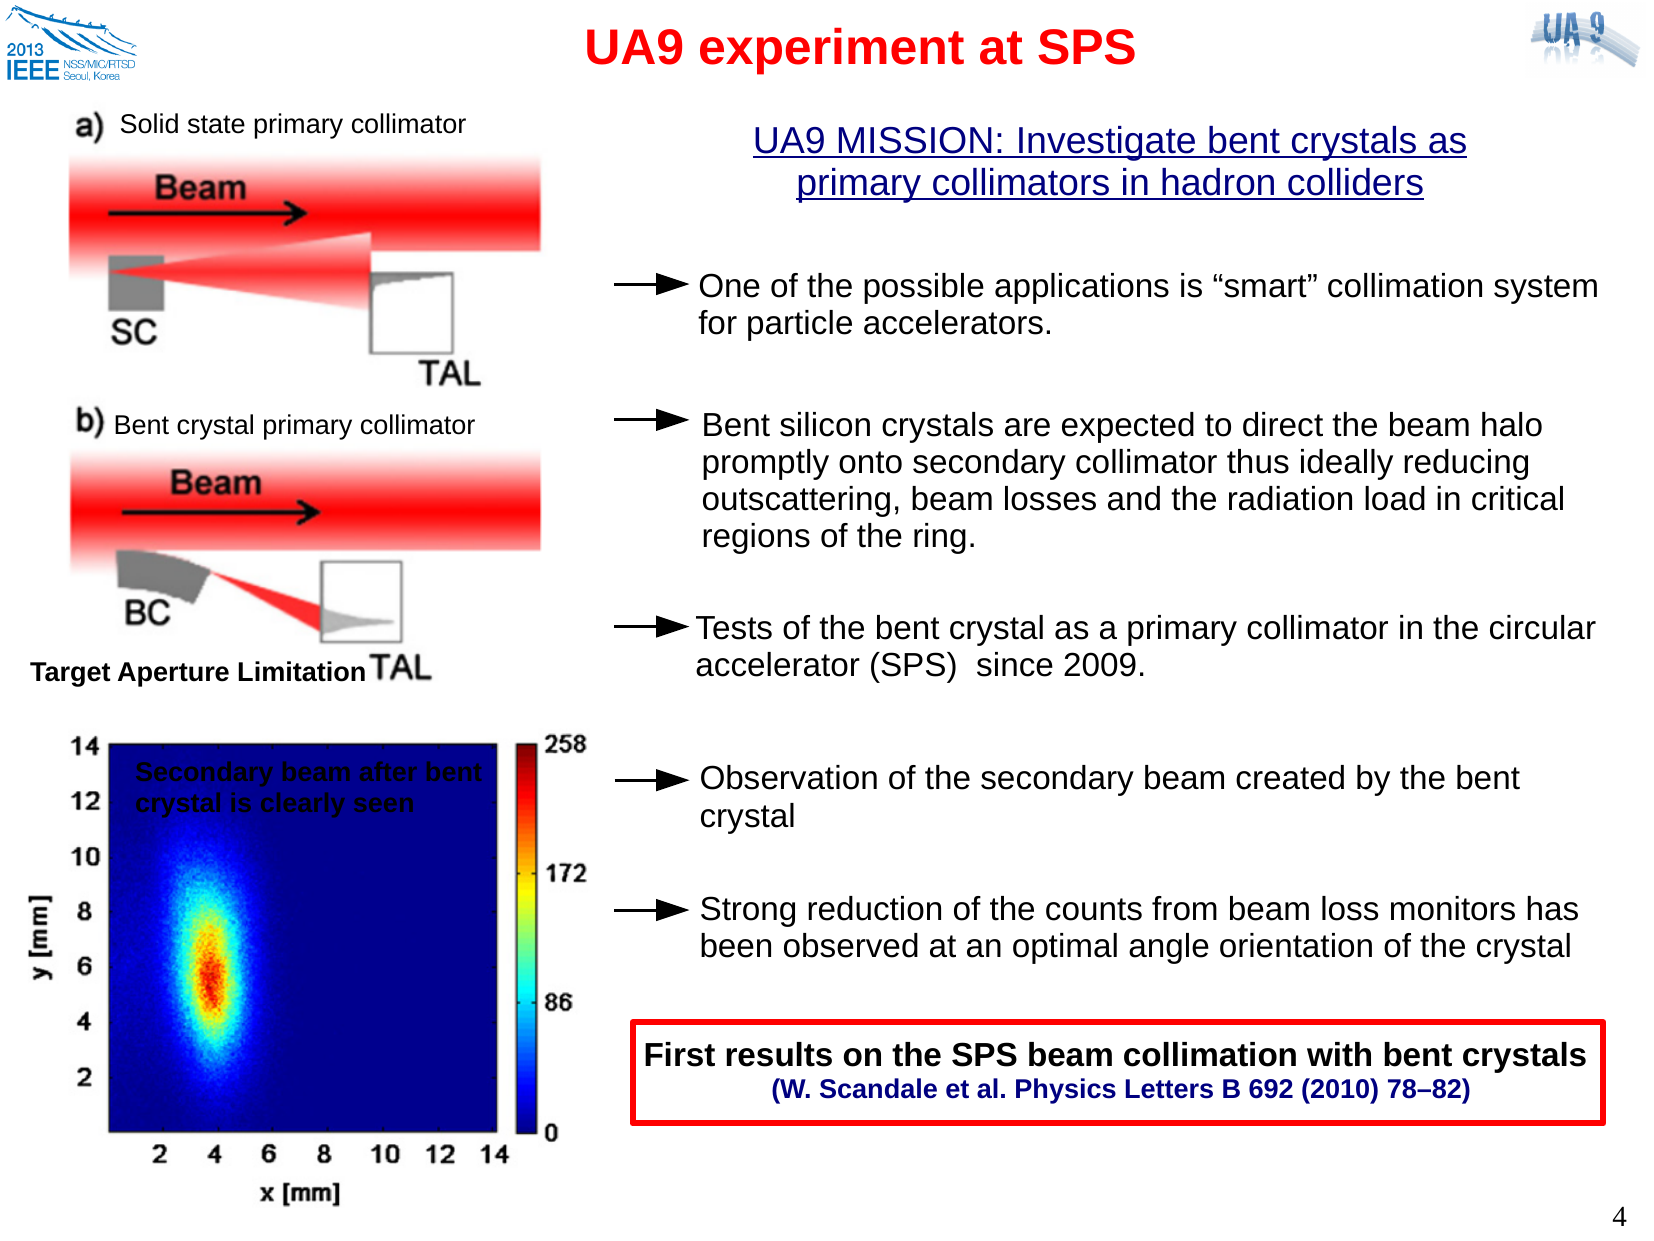

UA9 experiment at SPS
Solid state primary collimator
UA9 MISSION: Investigate bent crystals as primary collimators in hadron colliders
One of the possible applications is “smart” collimation system for particle accelerators.
Bent silicon crystals are expected to direct the beam halo promptly onto secondary collimator thus ideally reducing outscattering, beam losses and the radiation load in critical regions of the ring.
Bent crystal primary collimator
Tests of the bent crystal as a primary collimator in the circular accelerator (SPS) since 2009.
Target Aperture Limitation
Secondary beam after bent crystal is clearly seen
Observation of the secondary beam created by the bent crystal
Strong reduction of the counts from beam loss monitors has been observed at an optimal angle orientation of the crystal
First results on the SPS beam collimation with bent crystals
(W. Scandale et al. Physics Letters B 692 (2010) 78–82)
L. Burmistrov 2013
4